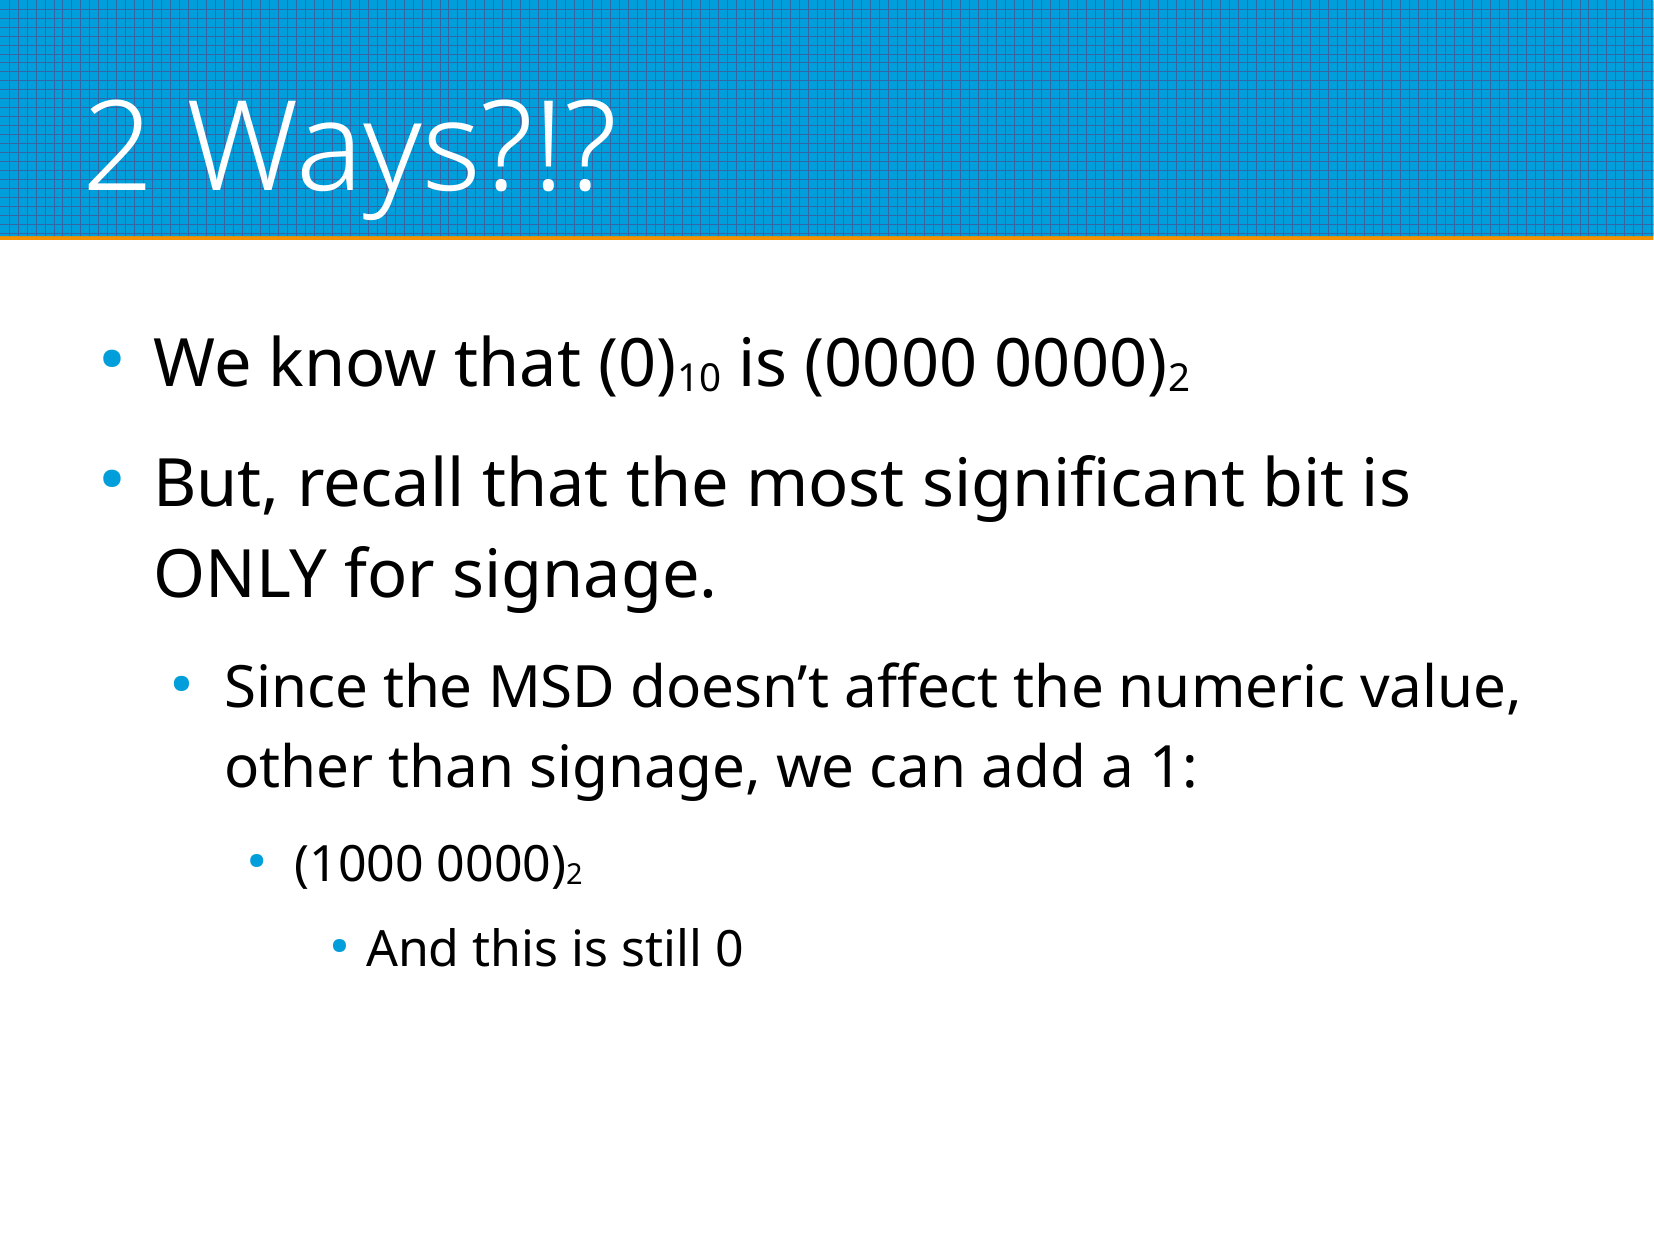

# 2 Ways?!?
We know that (0)10 is (0000 0000)2
But, recall that the most significant bit is ONLY for signage.
Since the MSD doesn’t affect the numeric value, other than signage, we can add a 1:
(1000 0000)2
And this is still 0